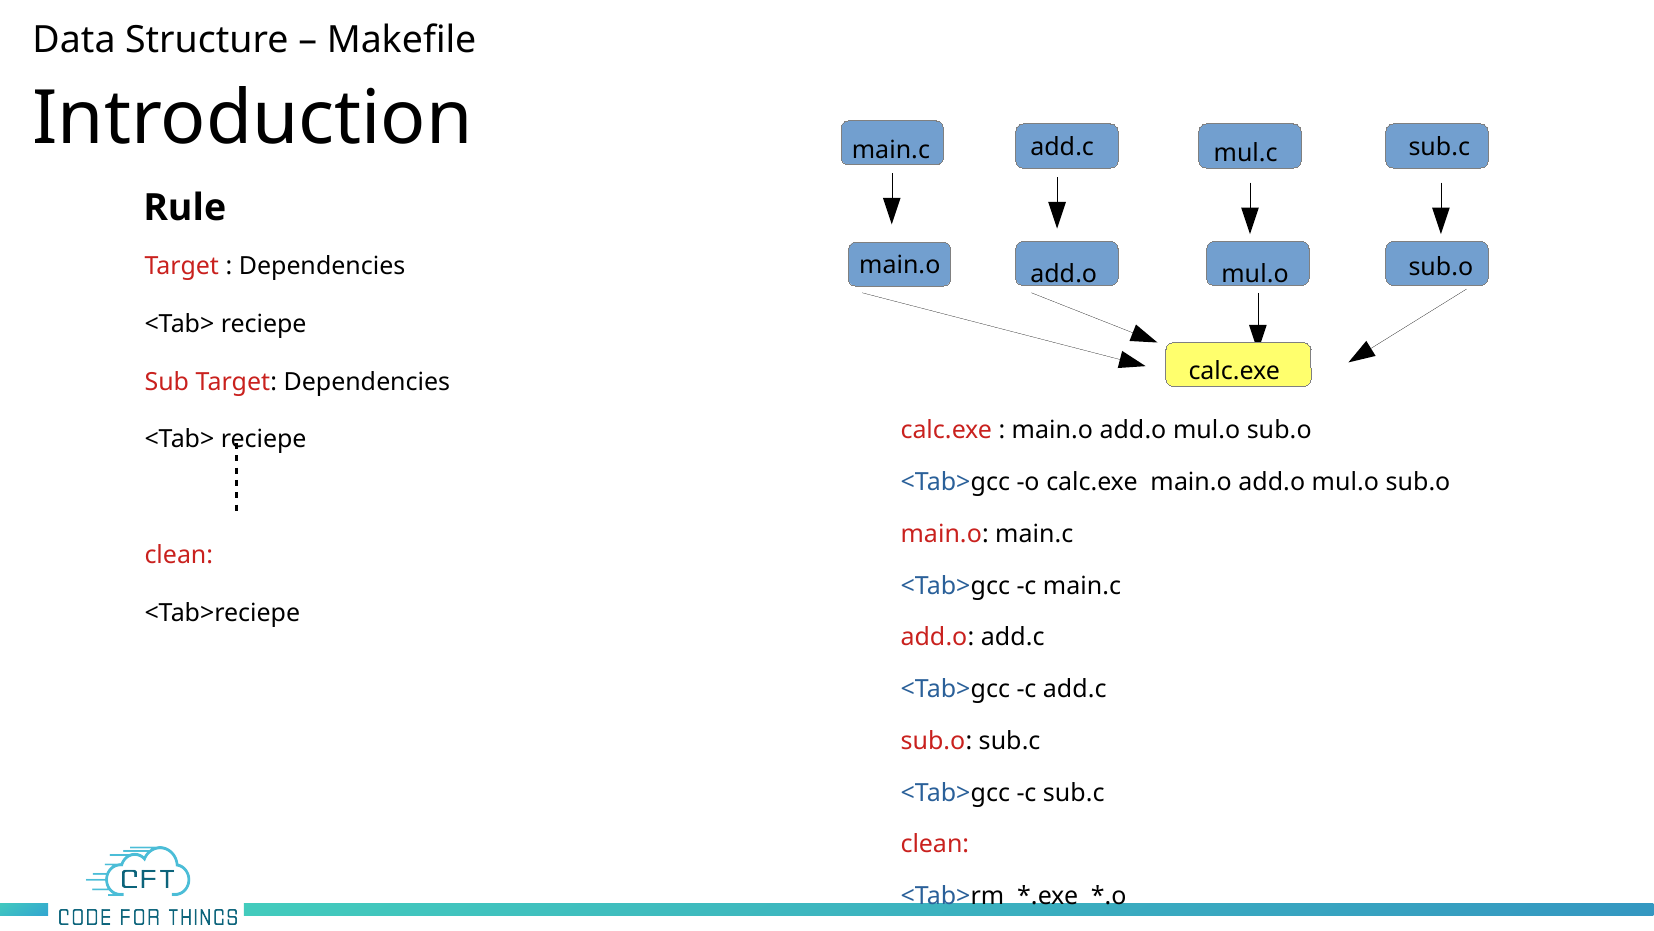

# Data Structure – Makefile Introduction
sub.c
add.c
main.c
mul.c
Rule
main.o
Target : Dependencies
<Tab> reciepe
Sub Target: Dependencies
<Tab> reciepe
clean:
<Tab>reciepe
sub.o
add.o
mul.o
calc.exe
calc.exe : main.o add.o mul.o sub.o
<Tab>gcc -o calc.exe main.o add.o mul.o sub.o
main.o: main.c
<Tab>gcc -c main.c
add.o: add.c
<Tab>gcc -c add.c
sub.o: sub.c
<Tab>gcc -c sub.c
clean:
<Tab>rm *.exe *.o